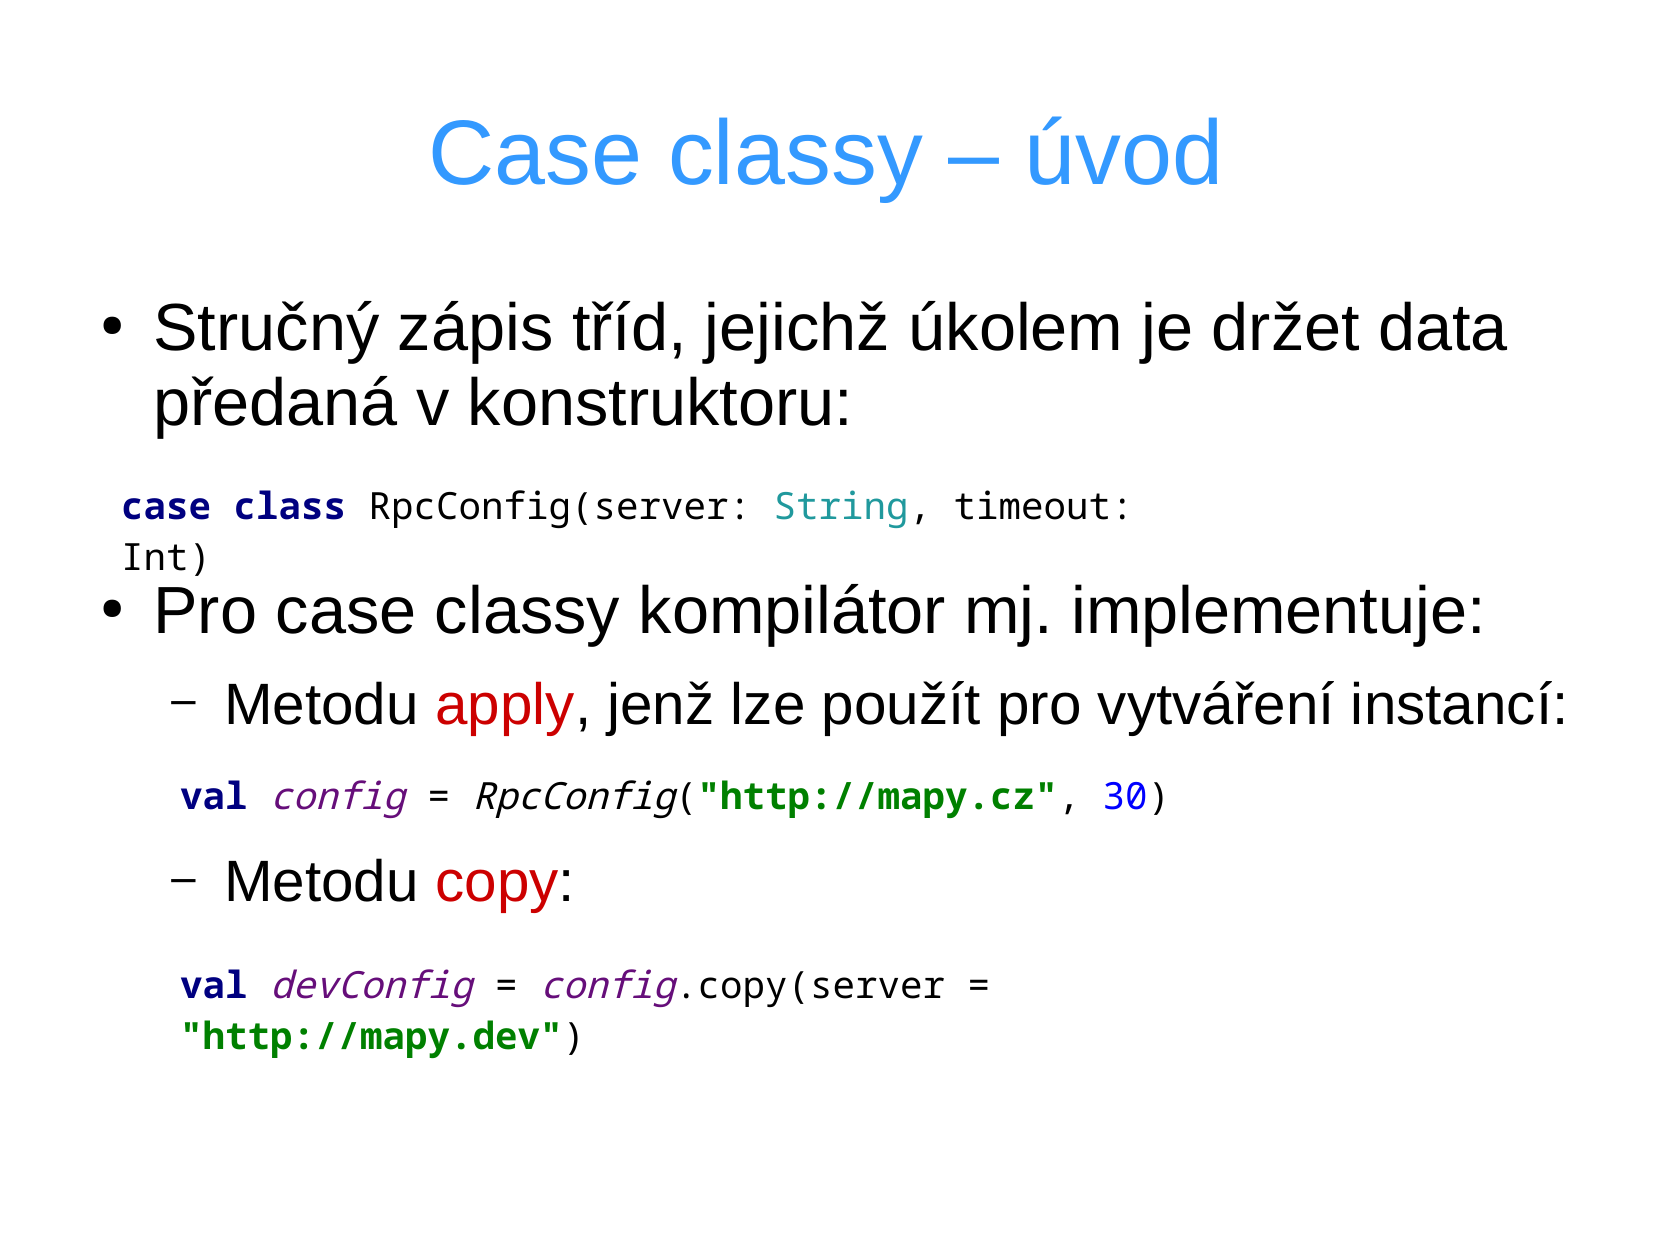

# Case classy – úvod
Stručný zápis tříd, jejichž úkolem je držet data předaná v konstruktoru:
Pro case classy kompilátor mj. implementuje:
Metodu apply, jenž lze použít pro vytváření instancí:
Metodu copy:
case class RpcConfig(server: String, timeout: Int)
val config = RpcConfig("http://mapy.cz", 30)
val devConfig = config.copy(server = "http://mapy.dev")